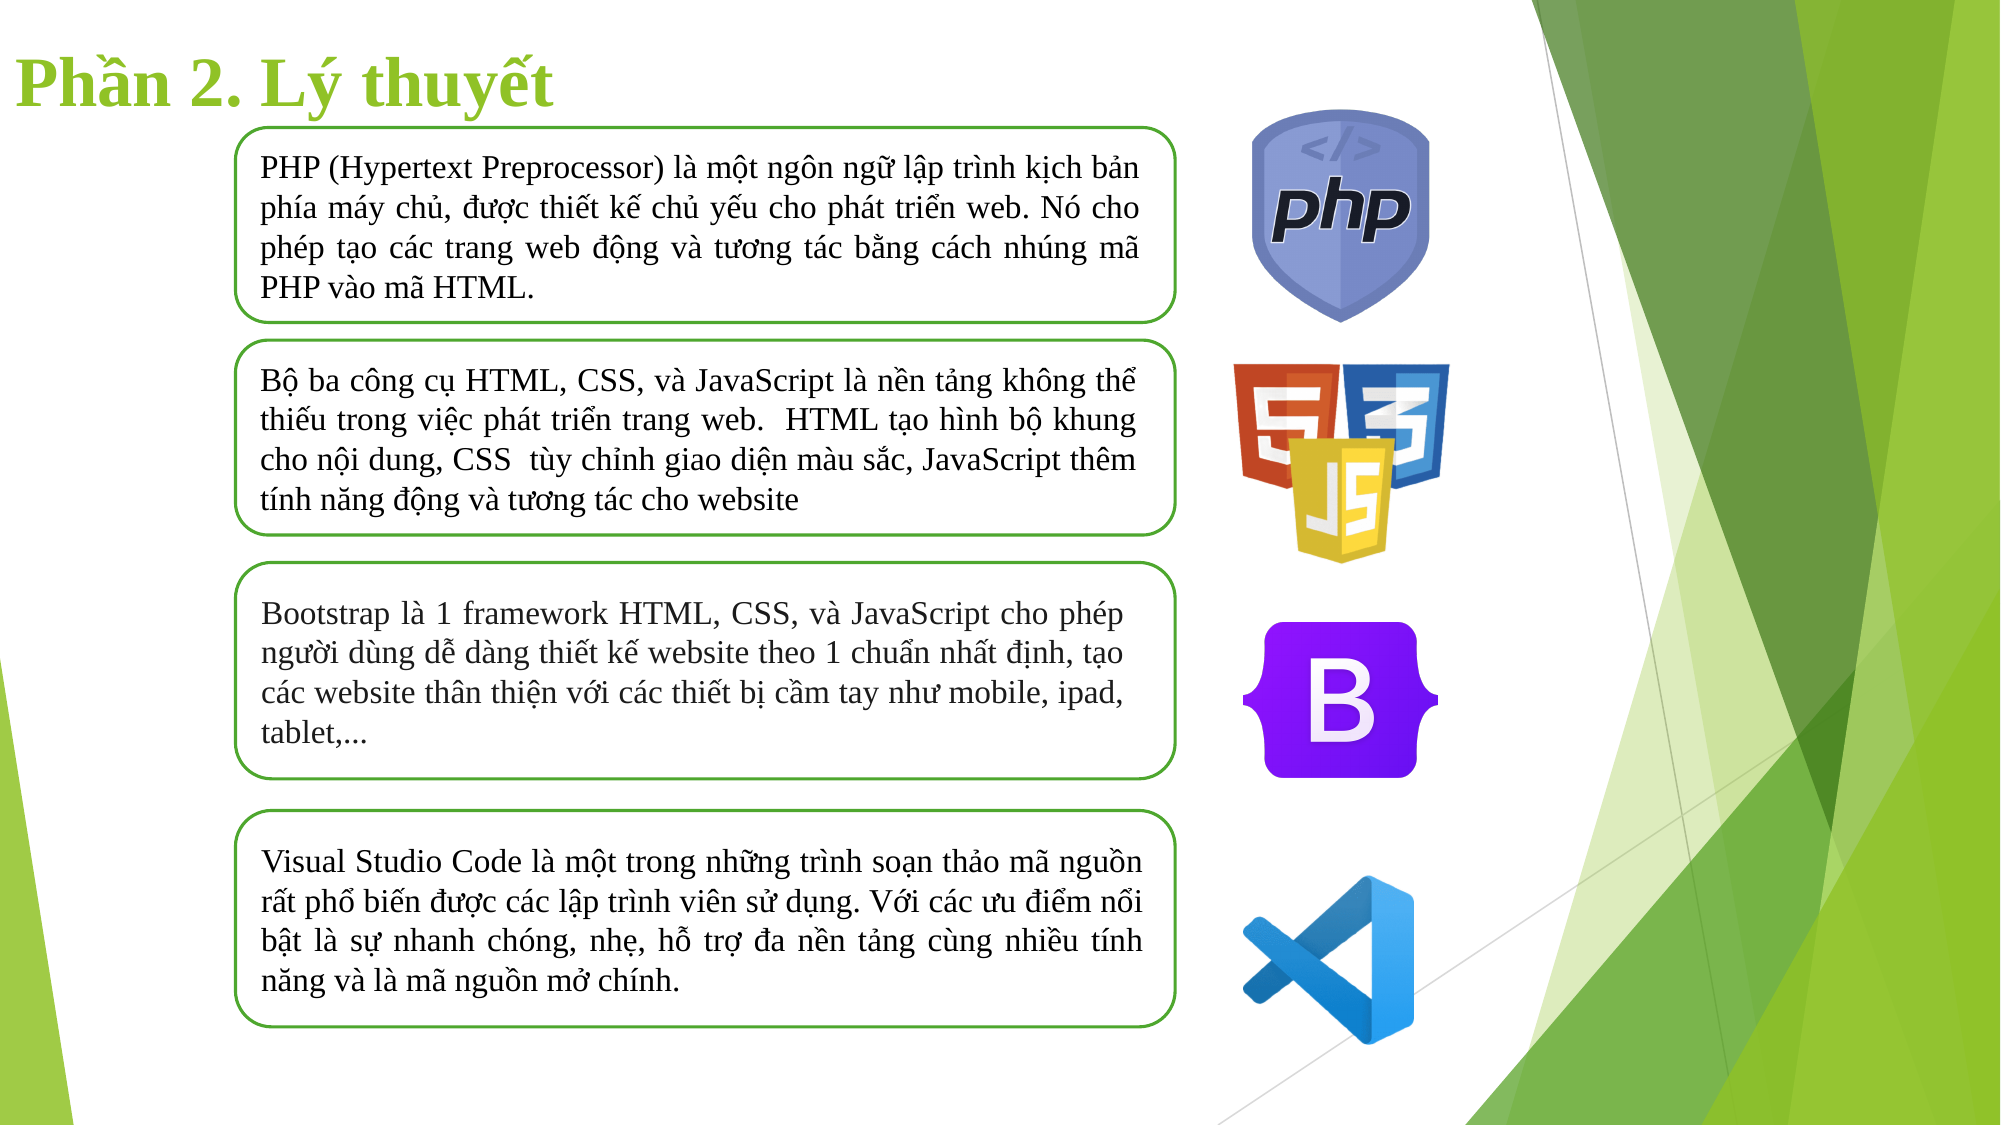

# Phần 2. Lý thuyết
PHP (Hypertext Preprocessor) là một ngôn ngữ lập trình kịch bản phía máy chủ, được thiết kế chủ yếu cho phát triển web. Nó cho phép tạo các trang web động và tương tác bằng cách nhúng mã PHP vào mã HTML.
Bộ ba công cụ HTML, CSS, và JavaScript là nền tảng không thể thiếu trong việc phát triển trang web. HTML tạo hình bộ khung cho nội dung, CSS tùy chỉnh giao diện màu sắc, JavaScript thêm tính năng động và tương tác cho website
Bootstrap là 1 framework HTML, CSS, và JavaScript cho phép người dùng dễ dàng thiết kế website theo 1 chuẩn nhất định, tạo các website thân thiện với các thiết bị cầm tay như mobile, ipad, tablet,...
Visual Studio Code là một trong những trình soạn thảo mã nguồn rất phổ biến được các lập trình viên sử dụng. Với các ưu điểm nổi bật là sự nhanh chóng, nhẹ, hỗ trợ đa nền tảng cùng nhiều tính năng và là mã nguồn mở chính.